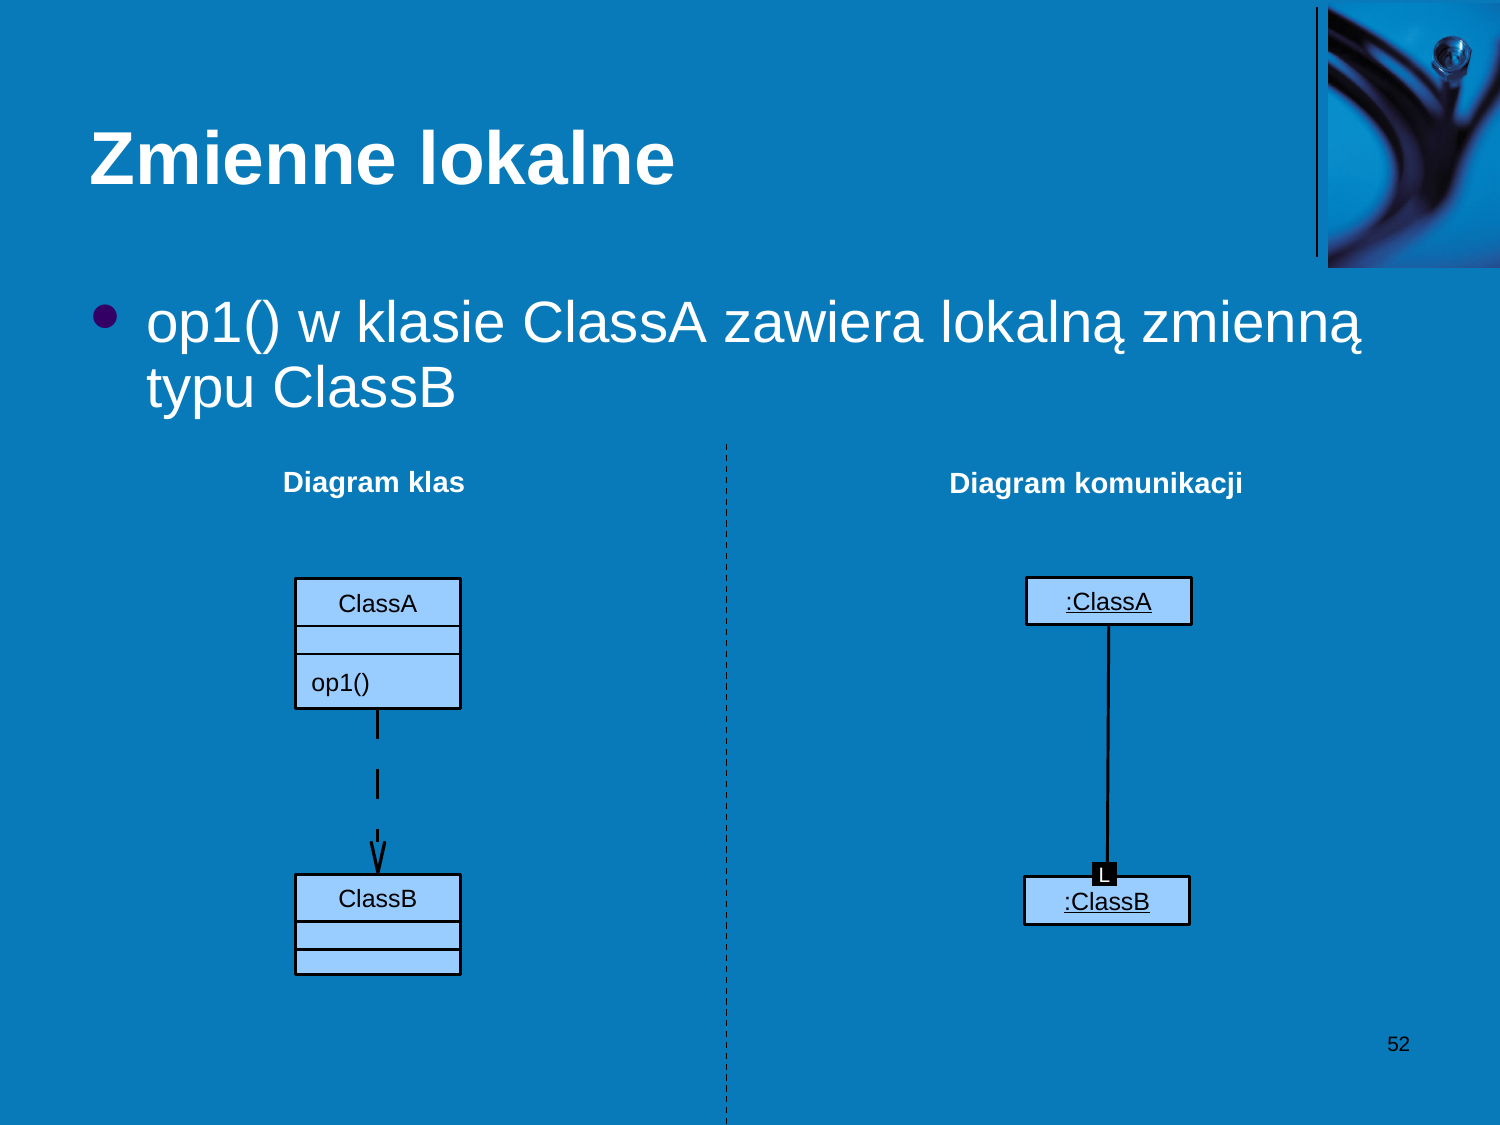

# Zmienne lokalne
op1() w klasie ClassA zawiera lokalną zmienną typu ClassB
Diagram klas
Diagram komunikacji
:ClassA
ClassA
op1()
L
ClassB
:ClassB
52